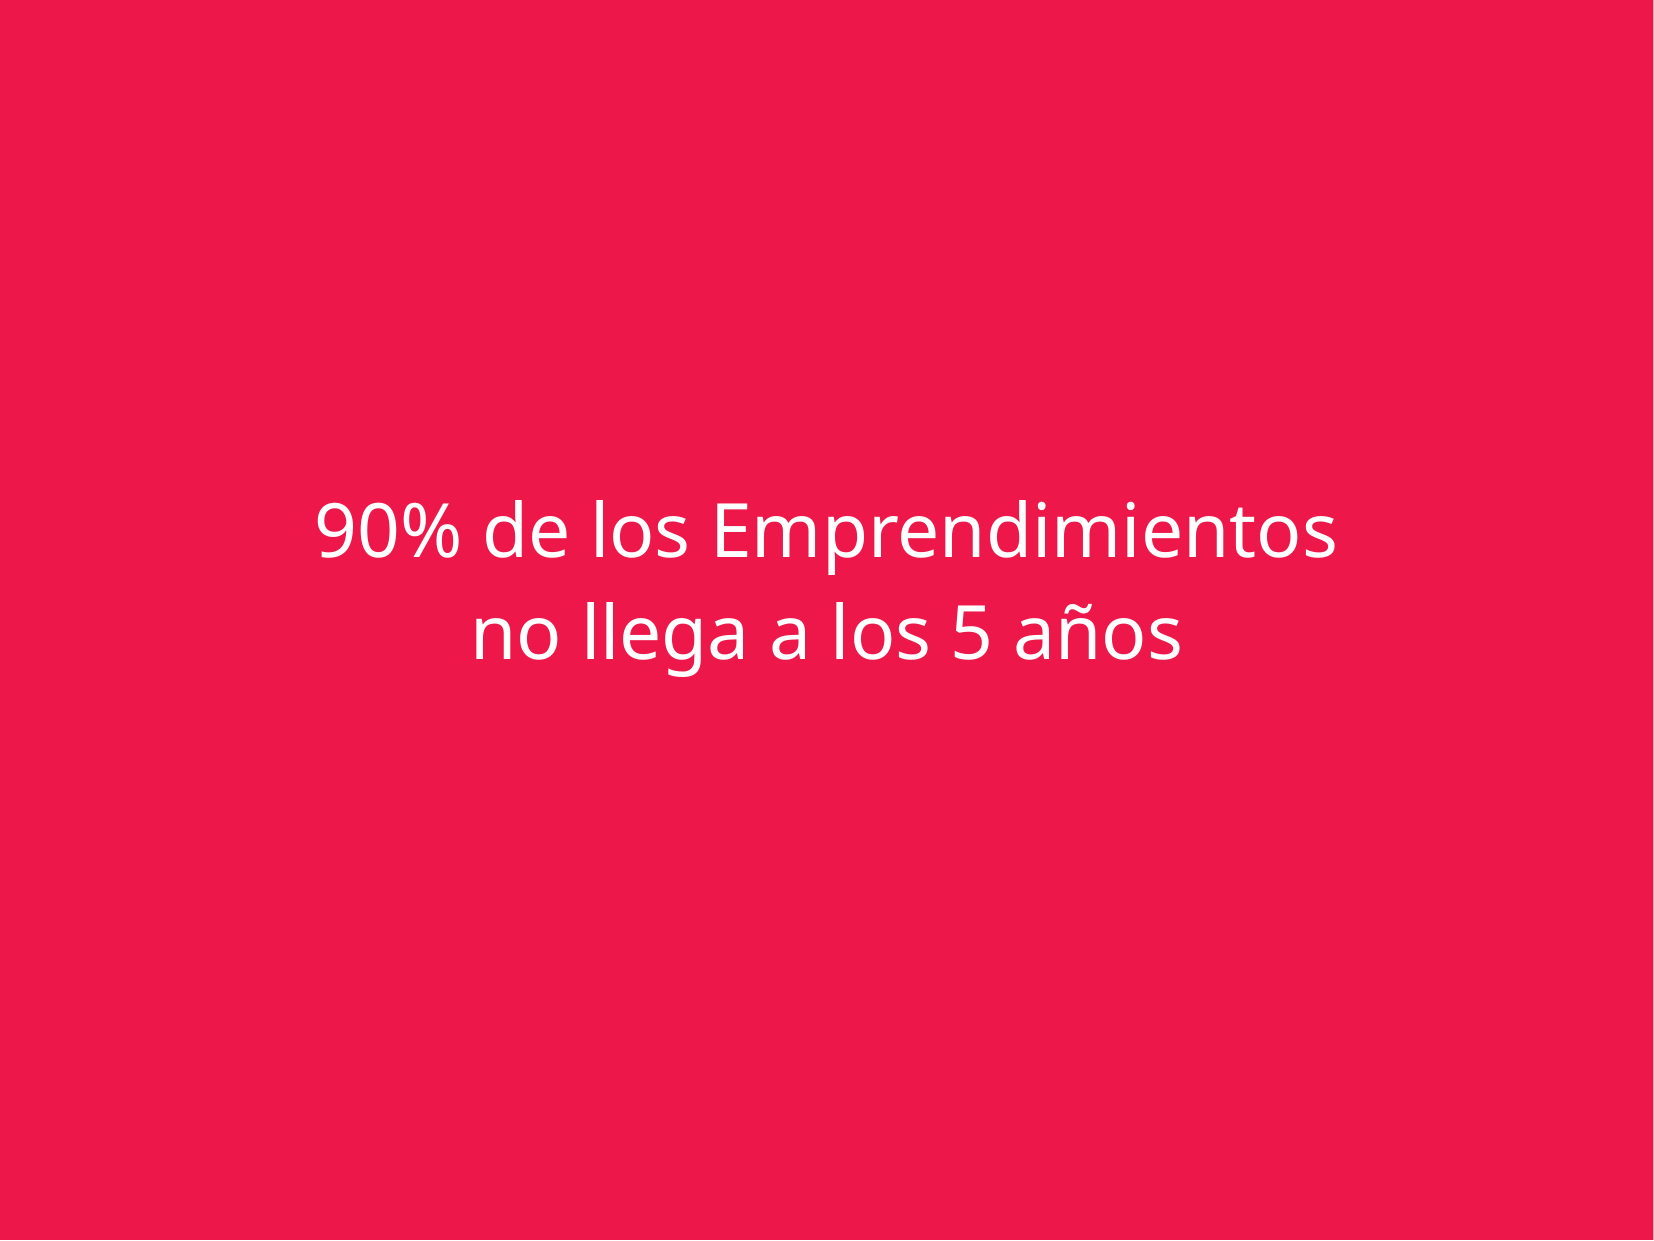

# 90% de los Emprendimientos
no llega a los 5 años